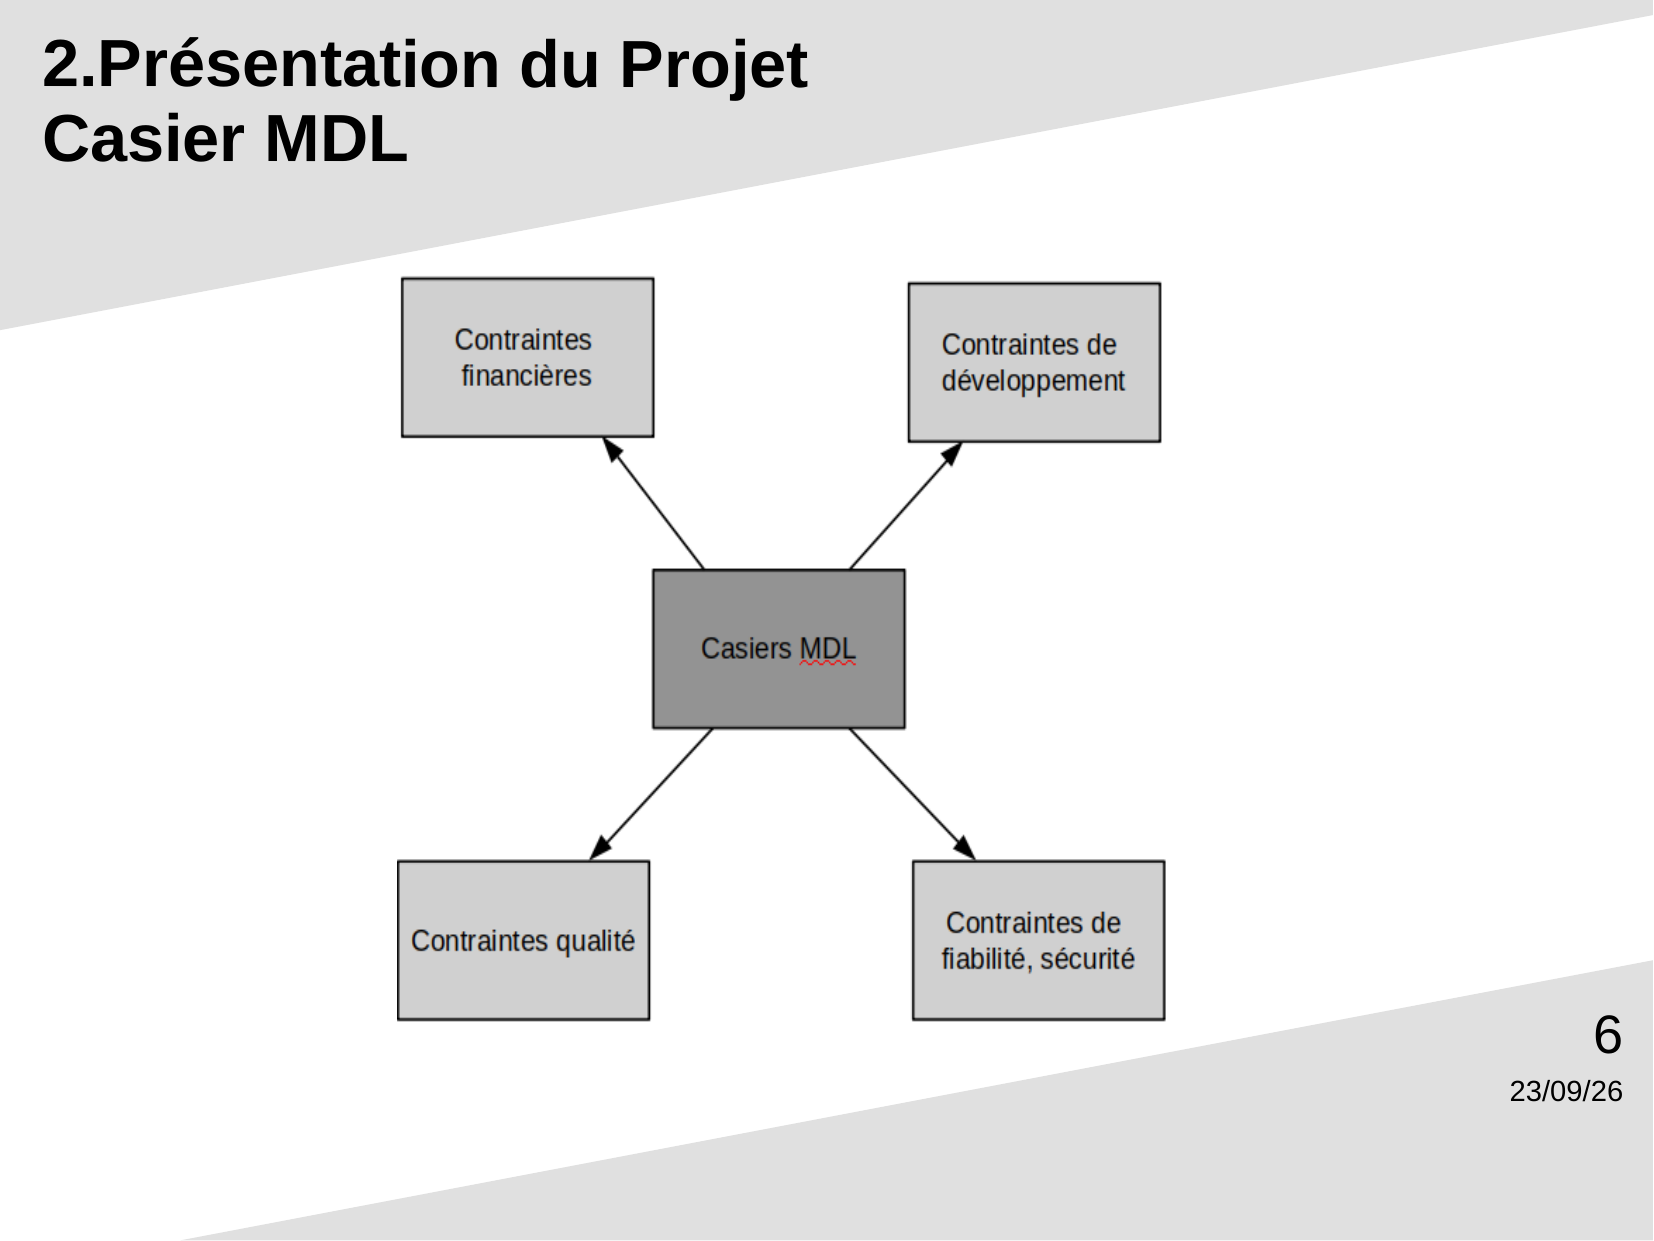

# 2.Présentation du Projet Casier MDL
6